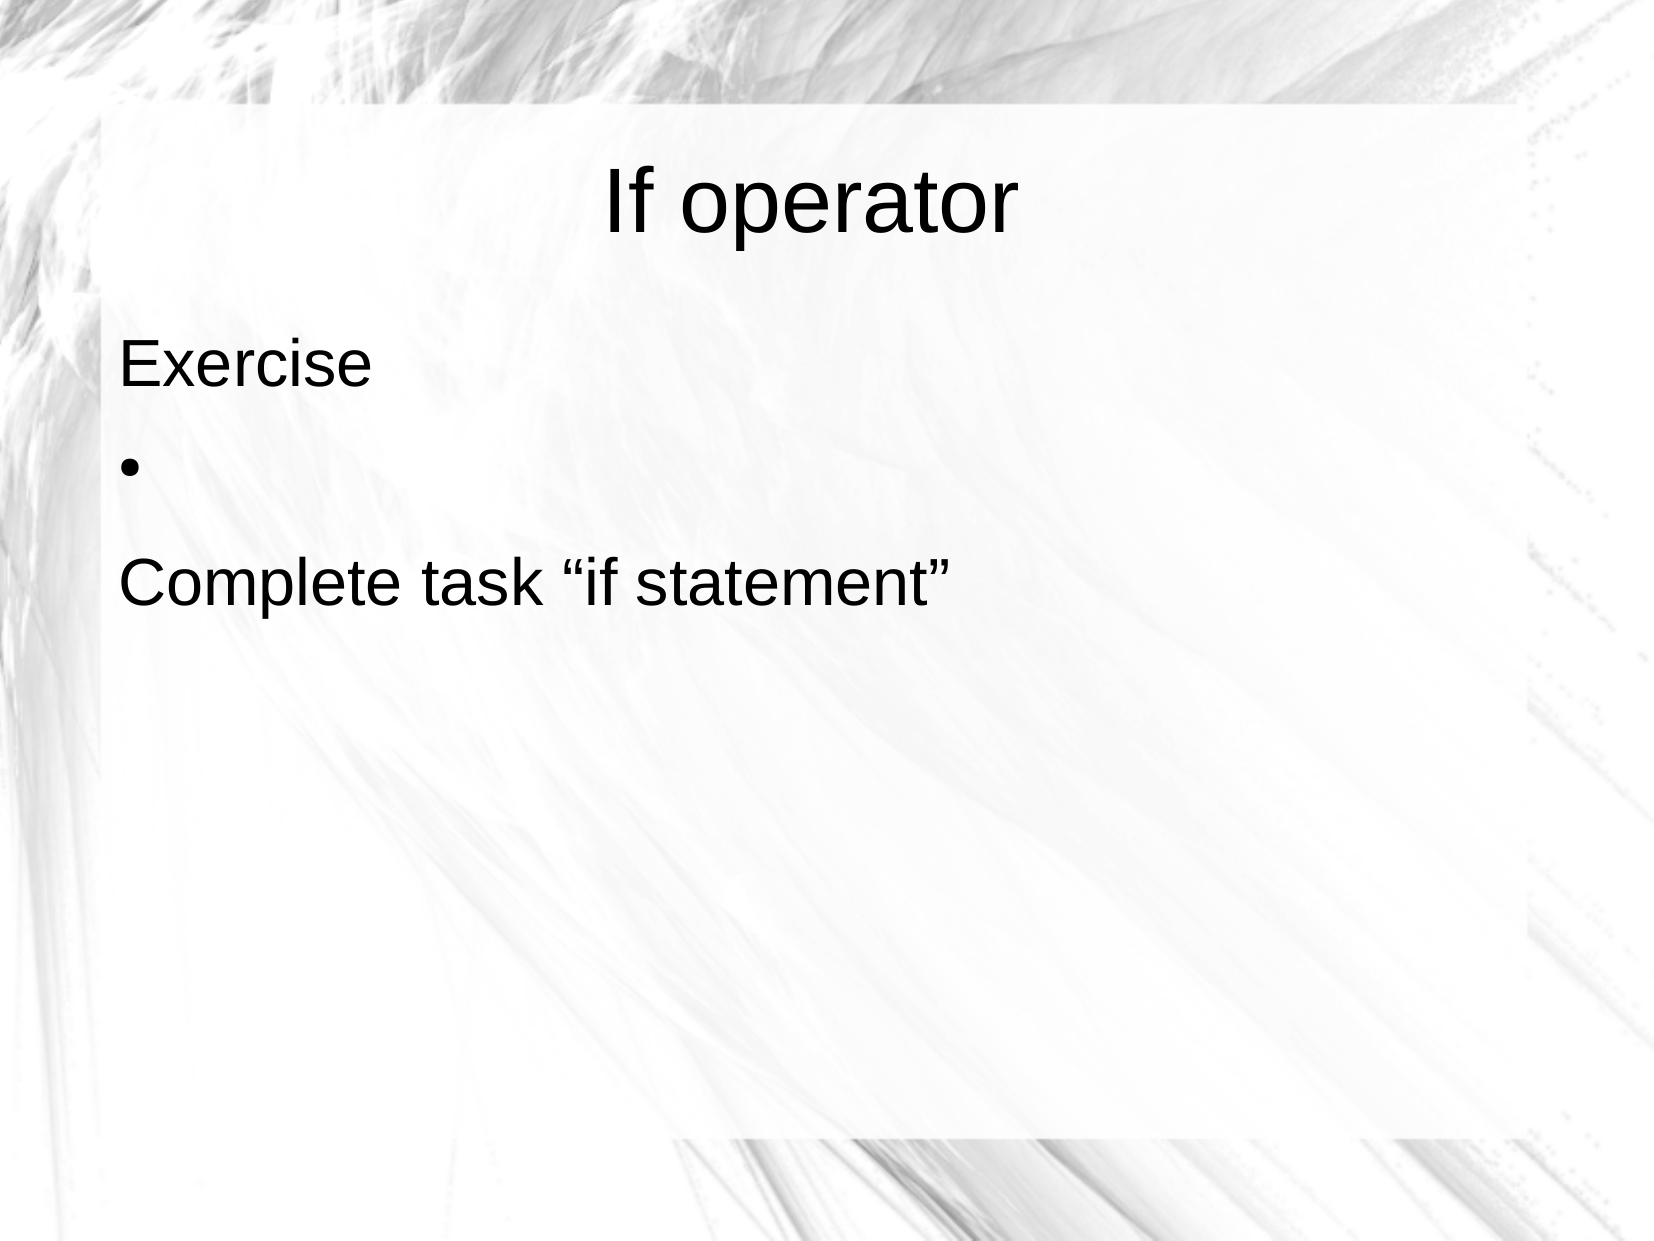

# If operator
Exercise
Complete task “if statement”